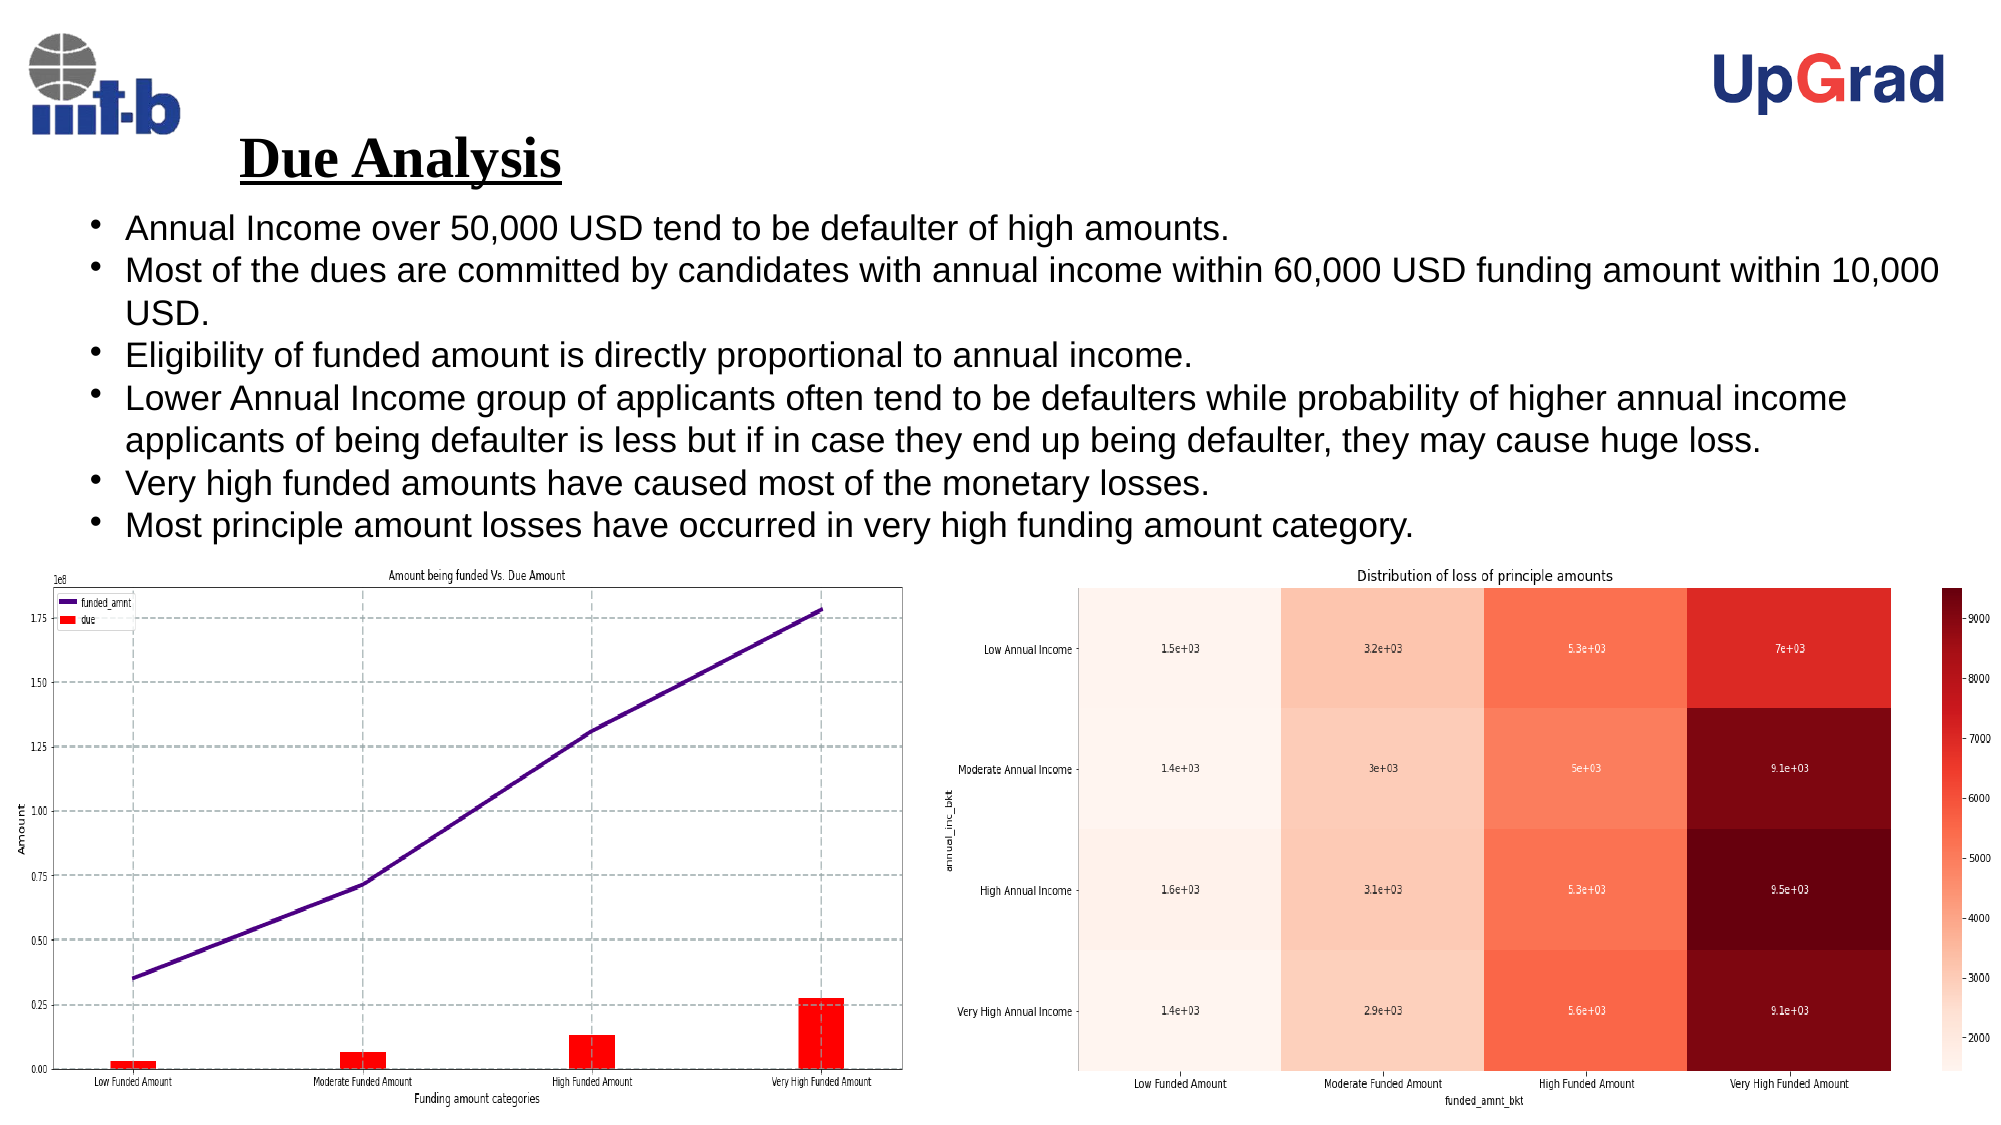

Due Analysis
Annual Income over 50,000 USD tend to be defaulter of high amounts.
Most of the dues are committed by candidates with annual income within 60,000 USD funding amount within 10,000 USD.
Eligibility of funded amount is directly proportional to annual income.
Lower Annual Income group of applicants often tend to be defaulters while probability of higher annual income applicants of being defaulter is less but if in case they end up being defaulter, they may cause huge loss.
Very high funded amounts have caused most of the monetary losses.
Most principle amount losses have occurred in very high funding amount category.